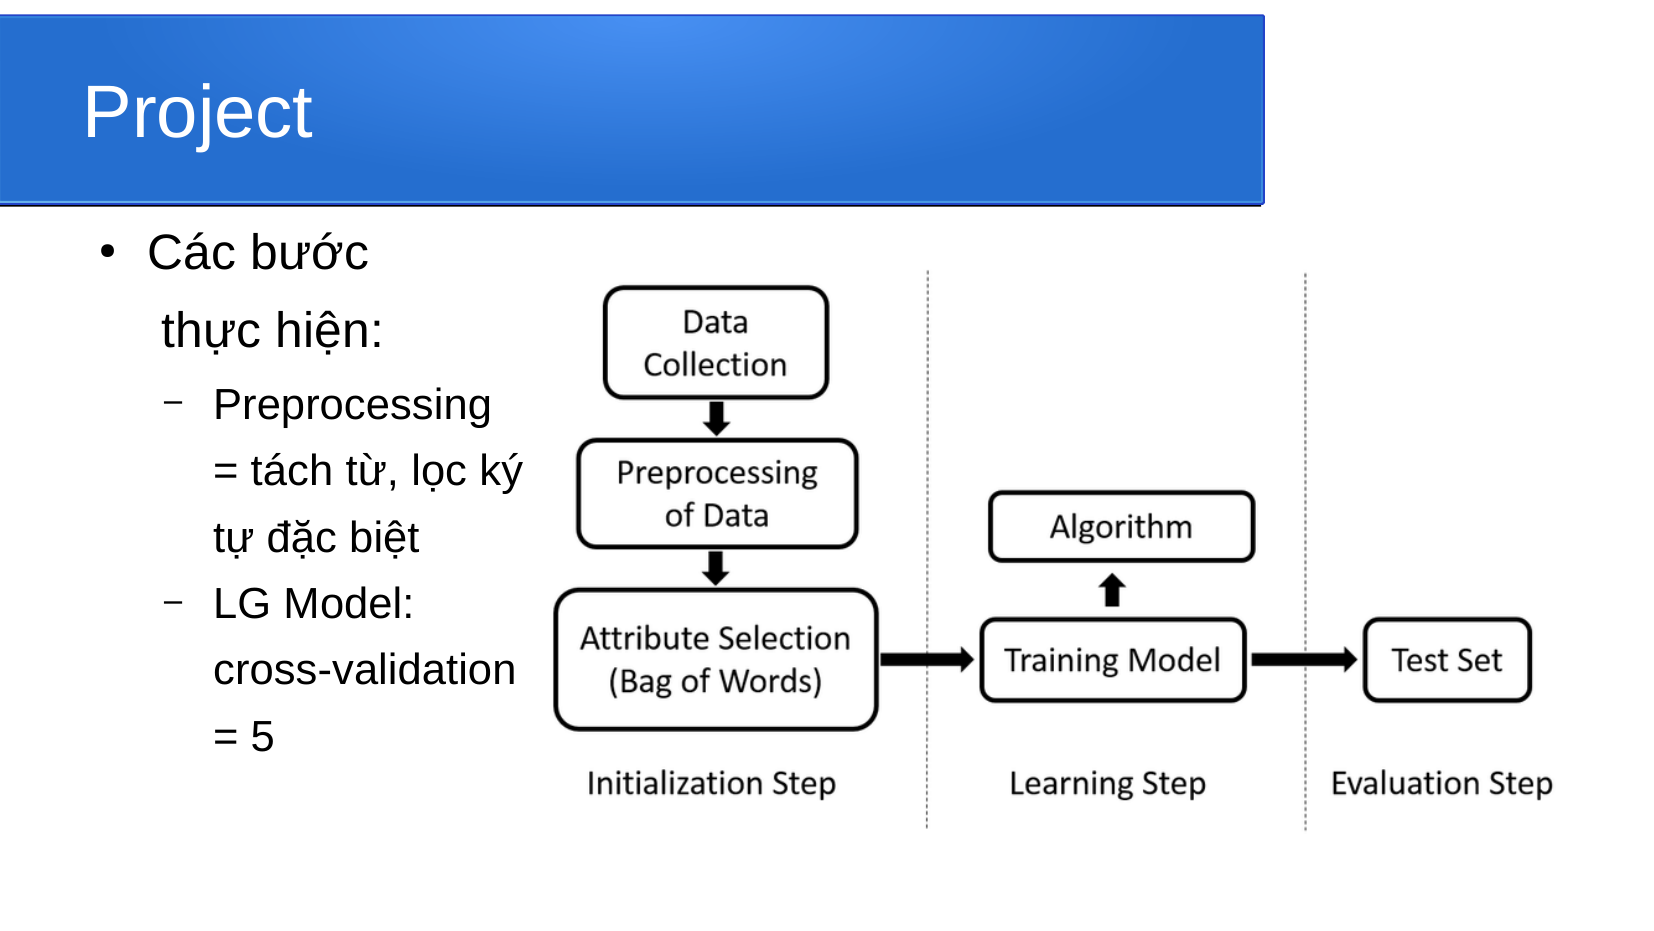

# Project
Các bước
 thực hiện:
Preprocessing
= tách từ, lọc ký
tự đặc biệt
LG Model:
cross-validation
= 5